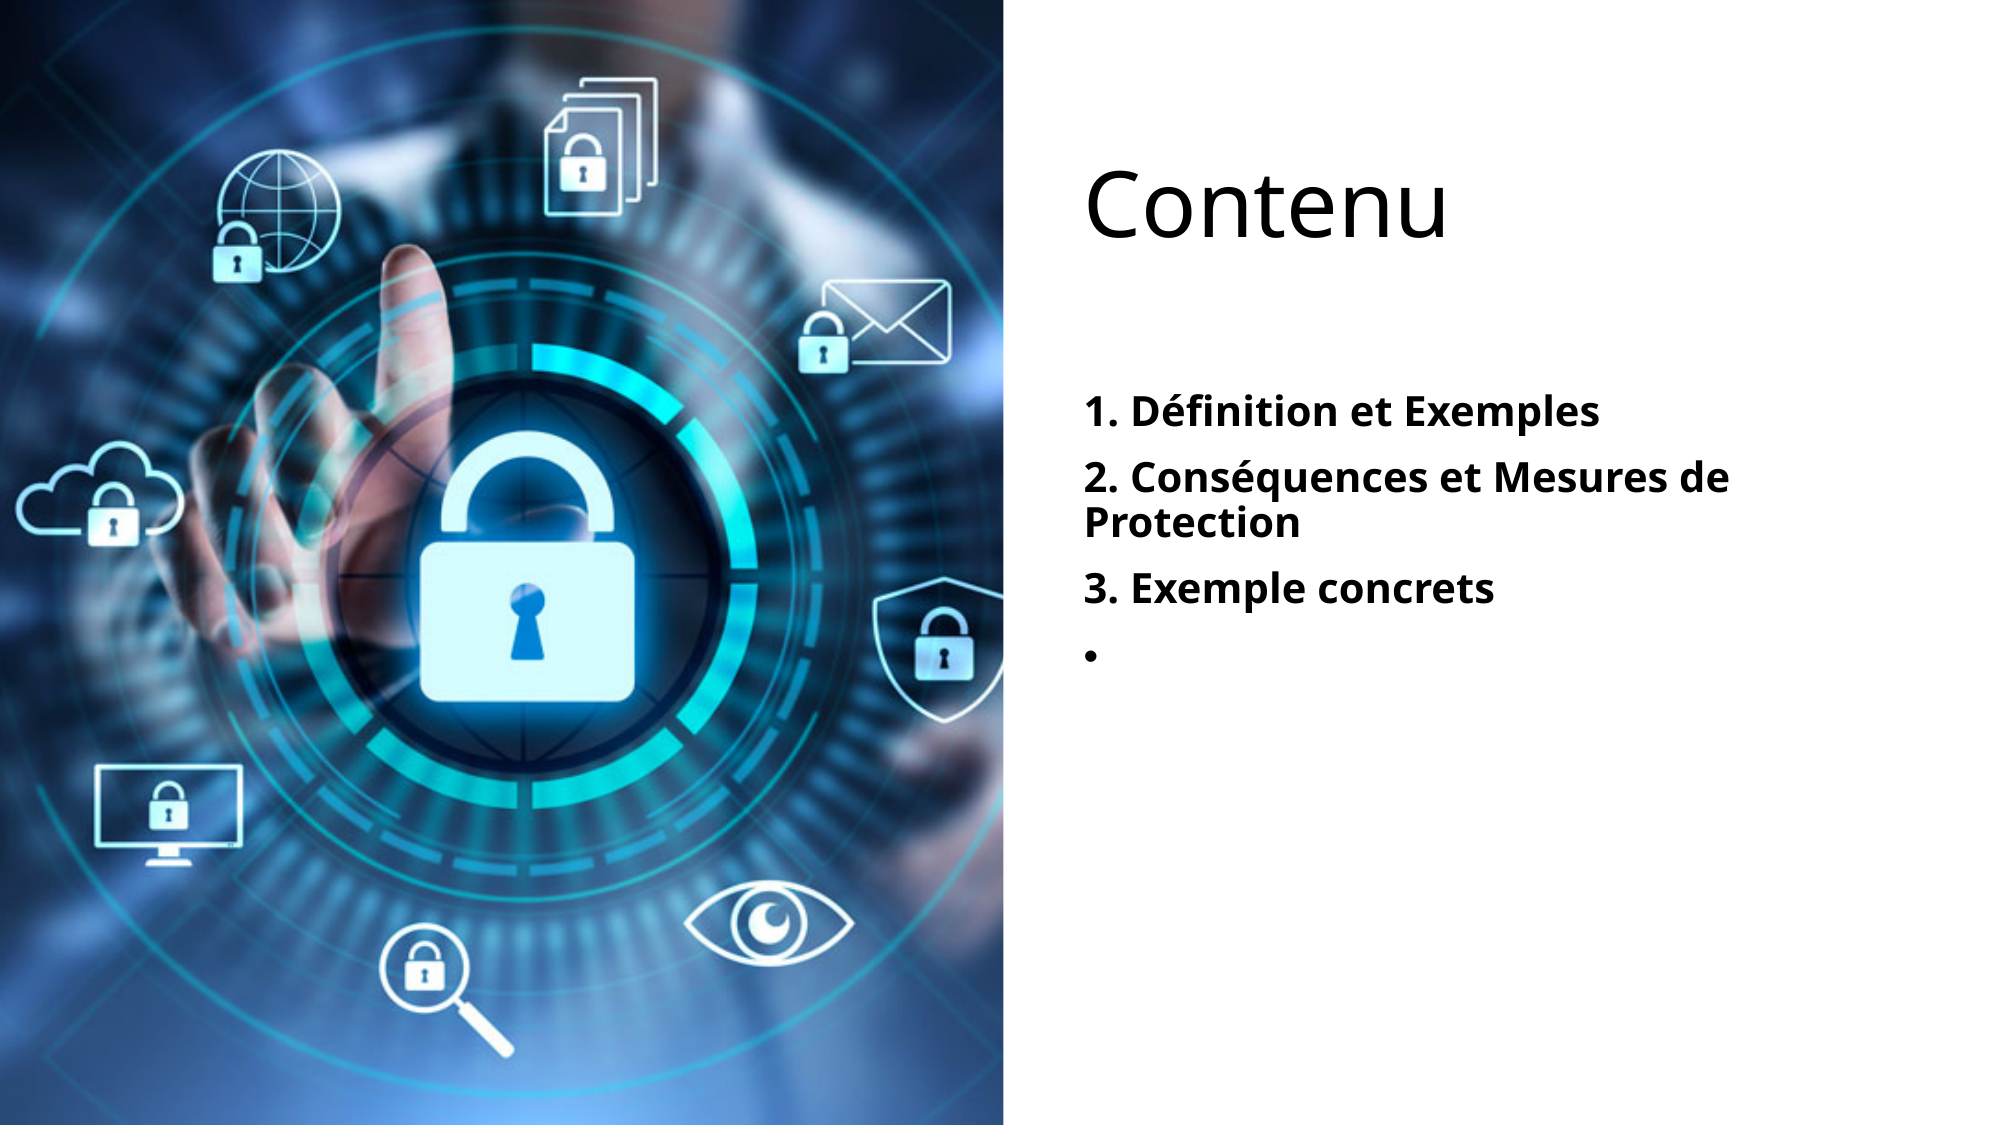

# Contenu
1. Définition et Exemples
2. Conséquences et Mesures de Protection
3. Exemple concrets